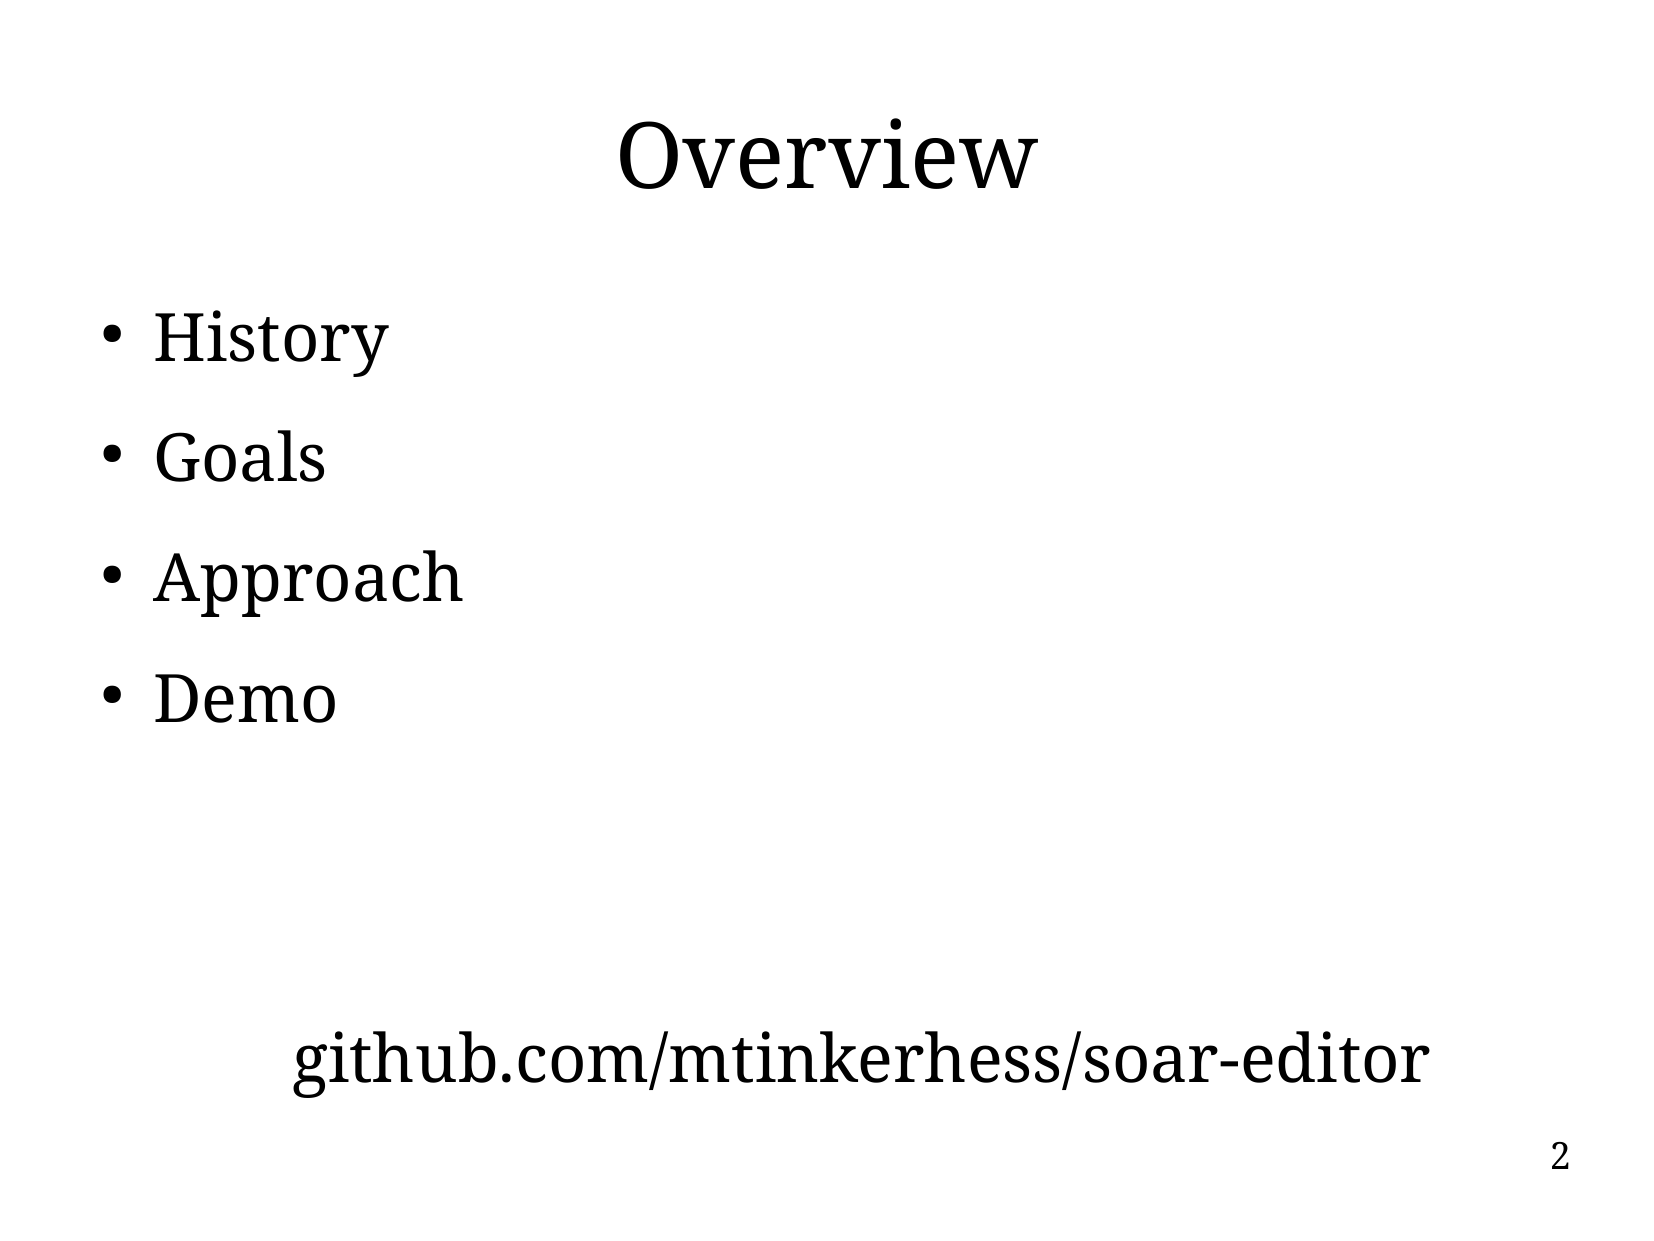

# Overview
History
Goals
Approach
Demo
github.com/mtinkerhess/soar-editor
2